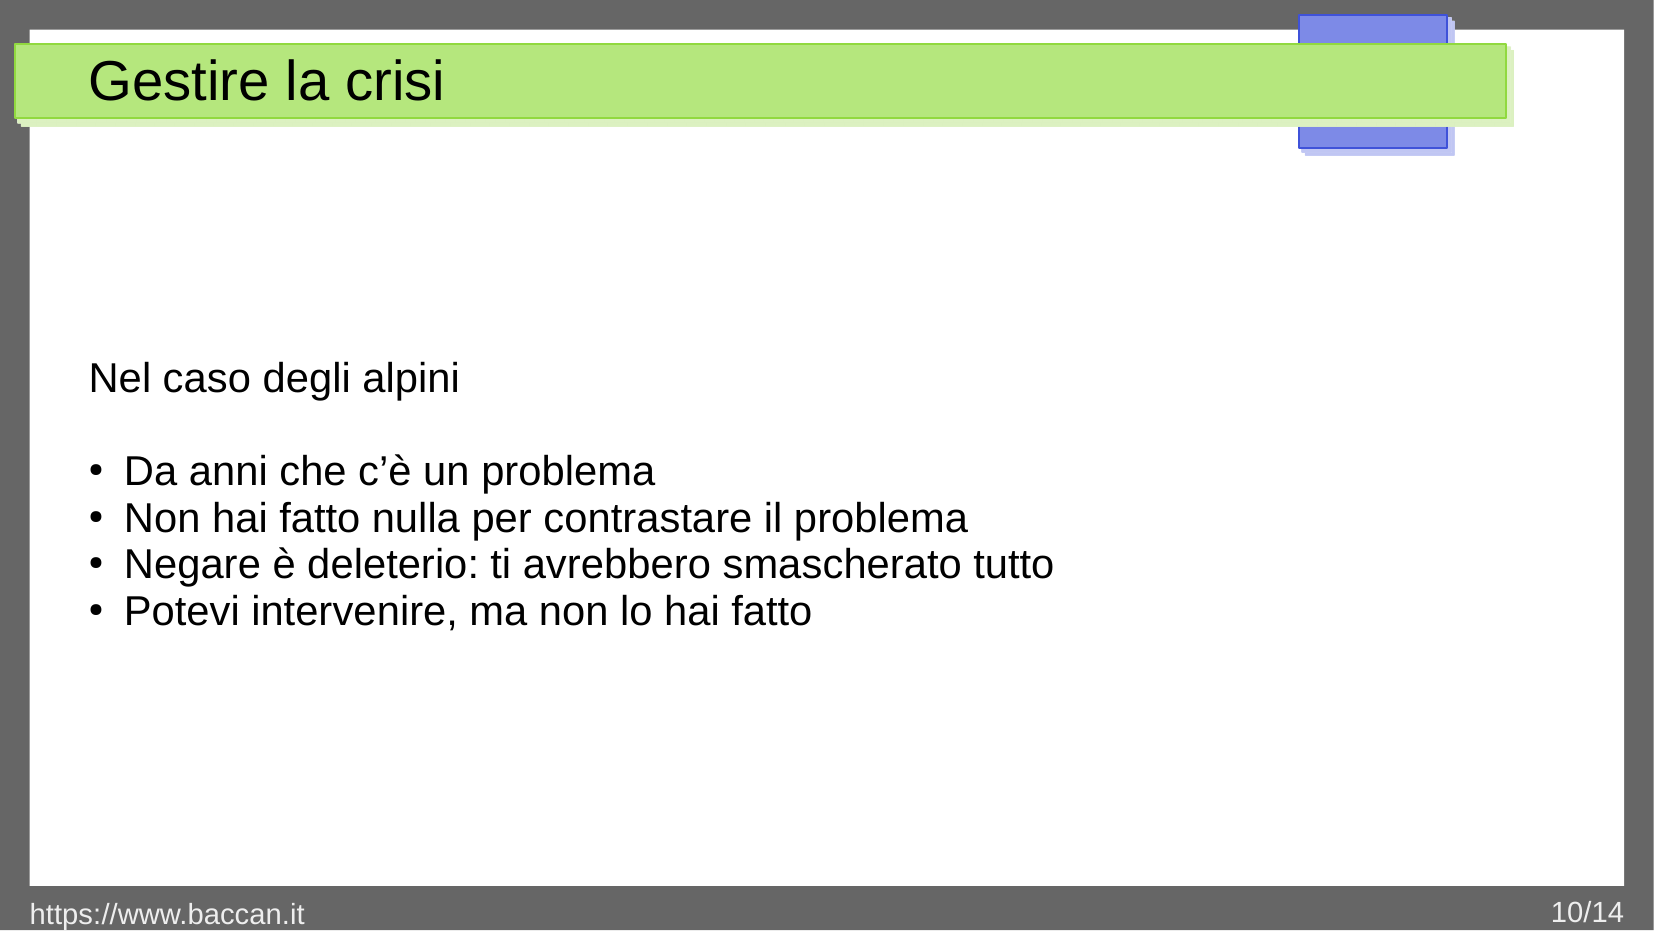

# Gestire la crisi
Nel caso degli alpini
Da anni che c’è un problema
Non hai fatto nulla per contrastare il problema
Negare è deleterio: ti avrebbero smascherato tutto
Potevi intervenire, ma non lo hai fatto
10
https://www.baccan.it